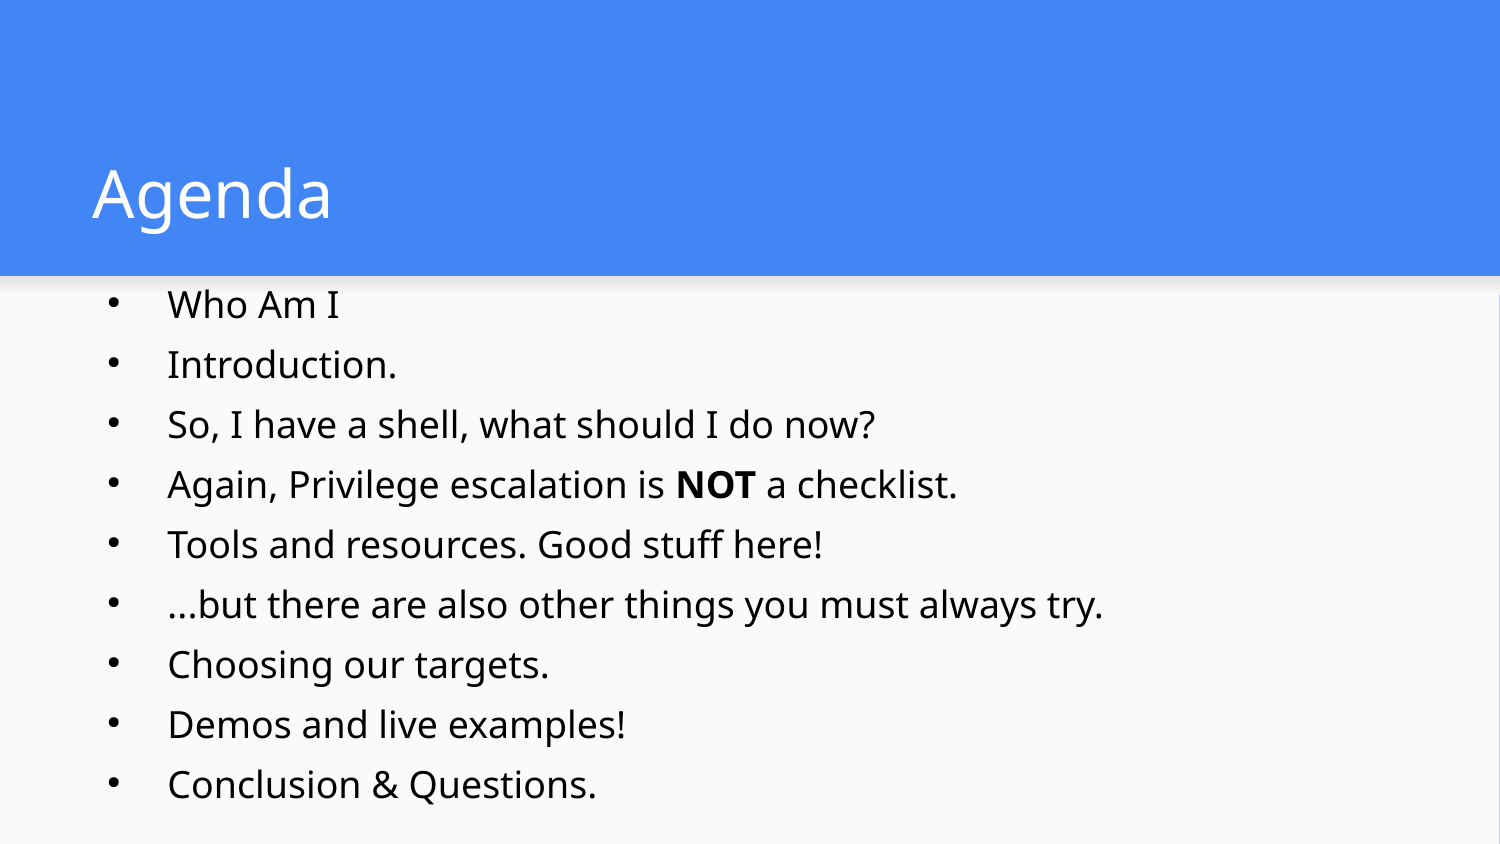

# Agenda
Who Am I
Introduction.
So, I have a shell, what should I do now?
Again, Privilege escalation is NOT a checklist.
Tools and resources. Good stuff here!
...but there are also other things you must always try.
Choosing our targets.
Demos and live examples!
Conclusion & Questions.